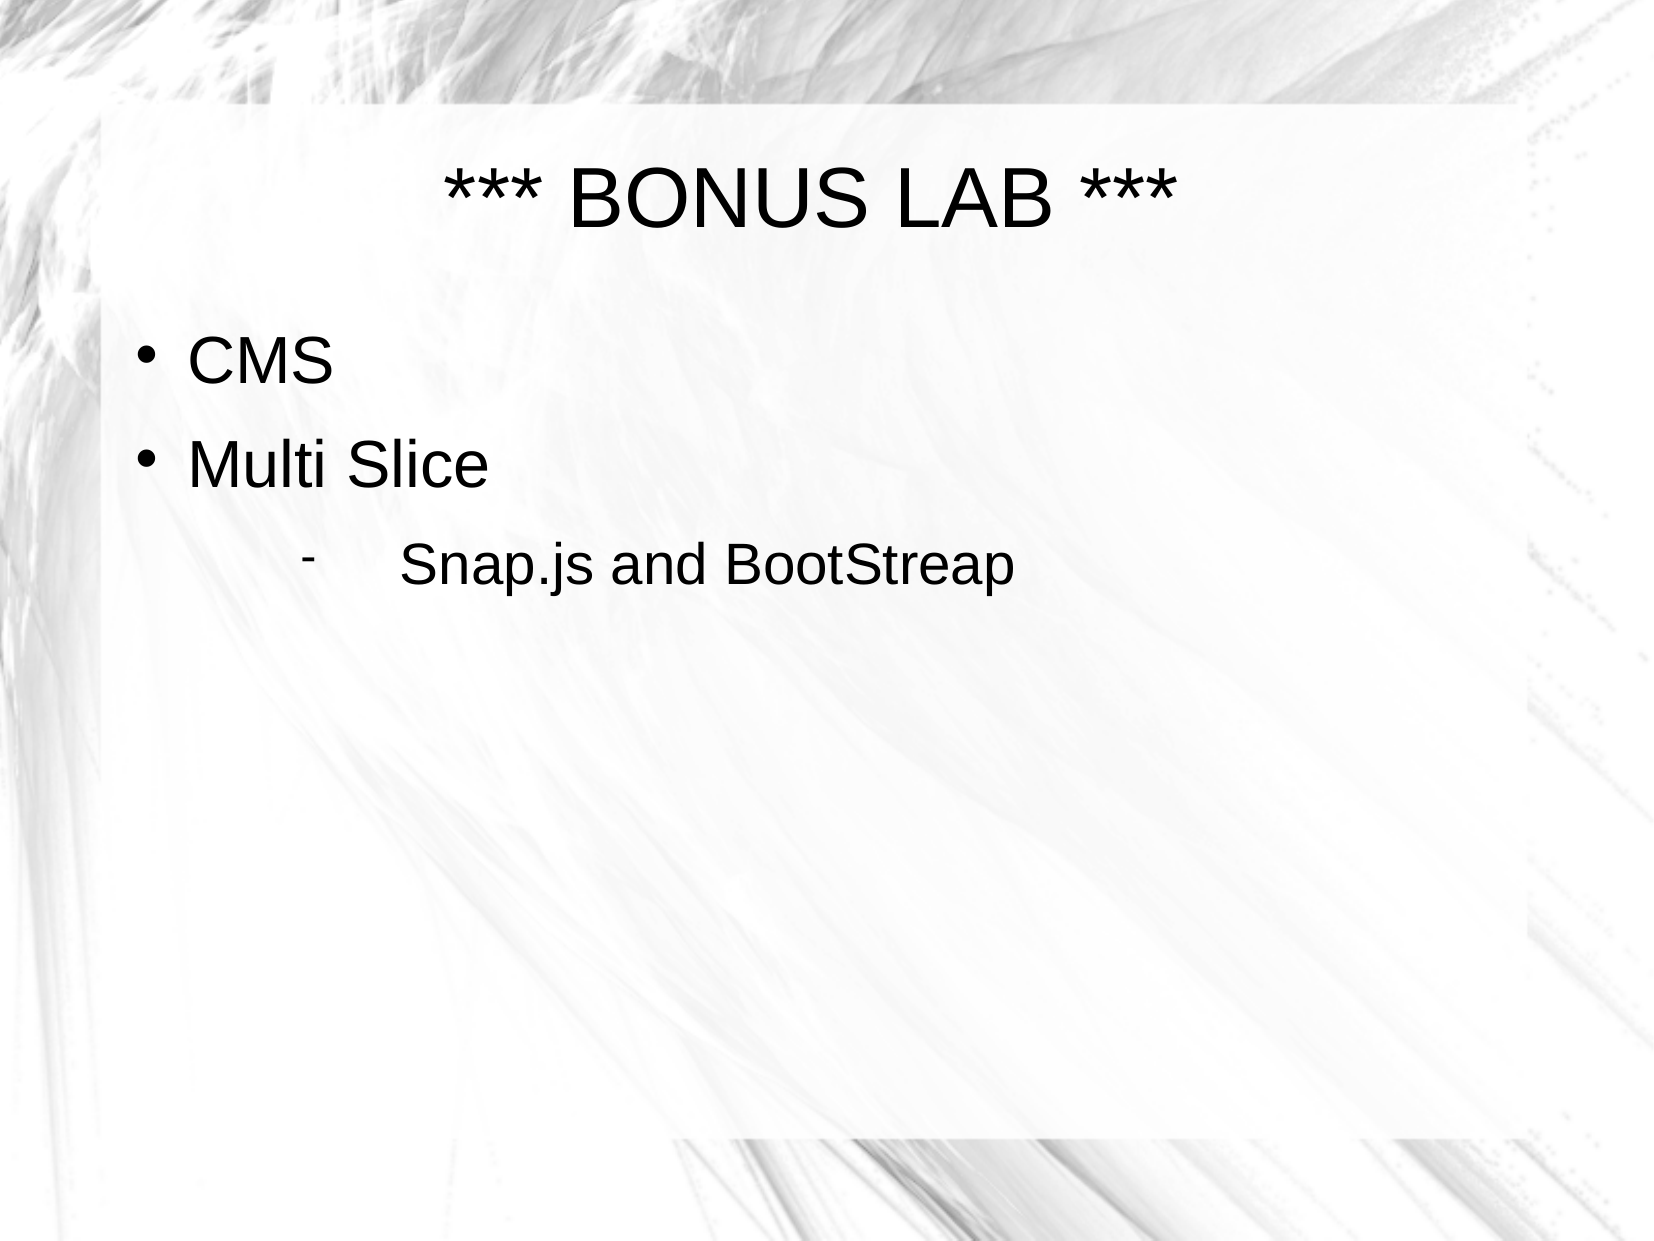

# *** BONUS LAB ***
CMS
Multi Slice
Snap.js and BootStreap